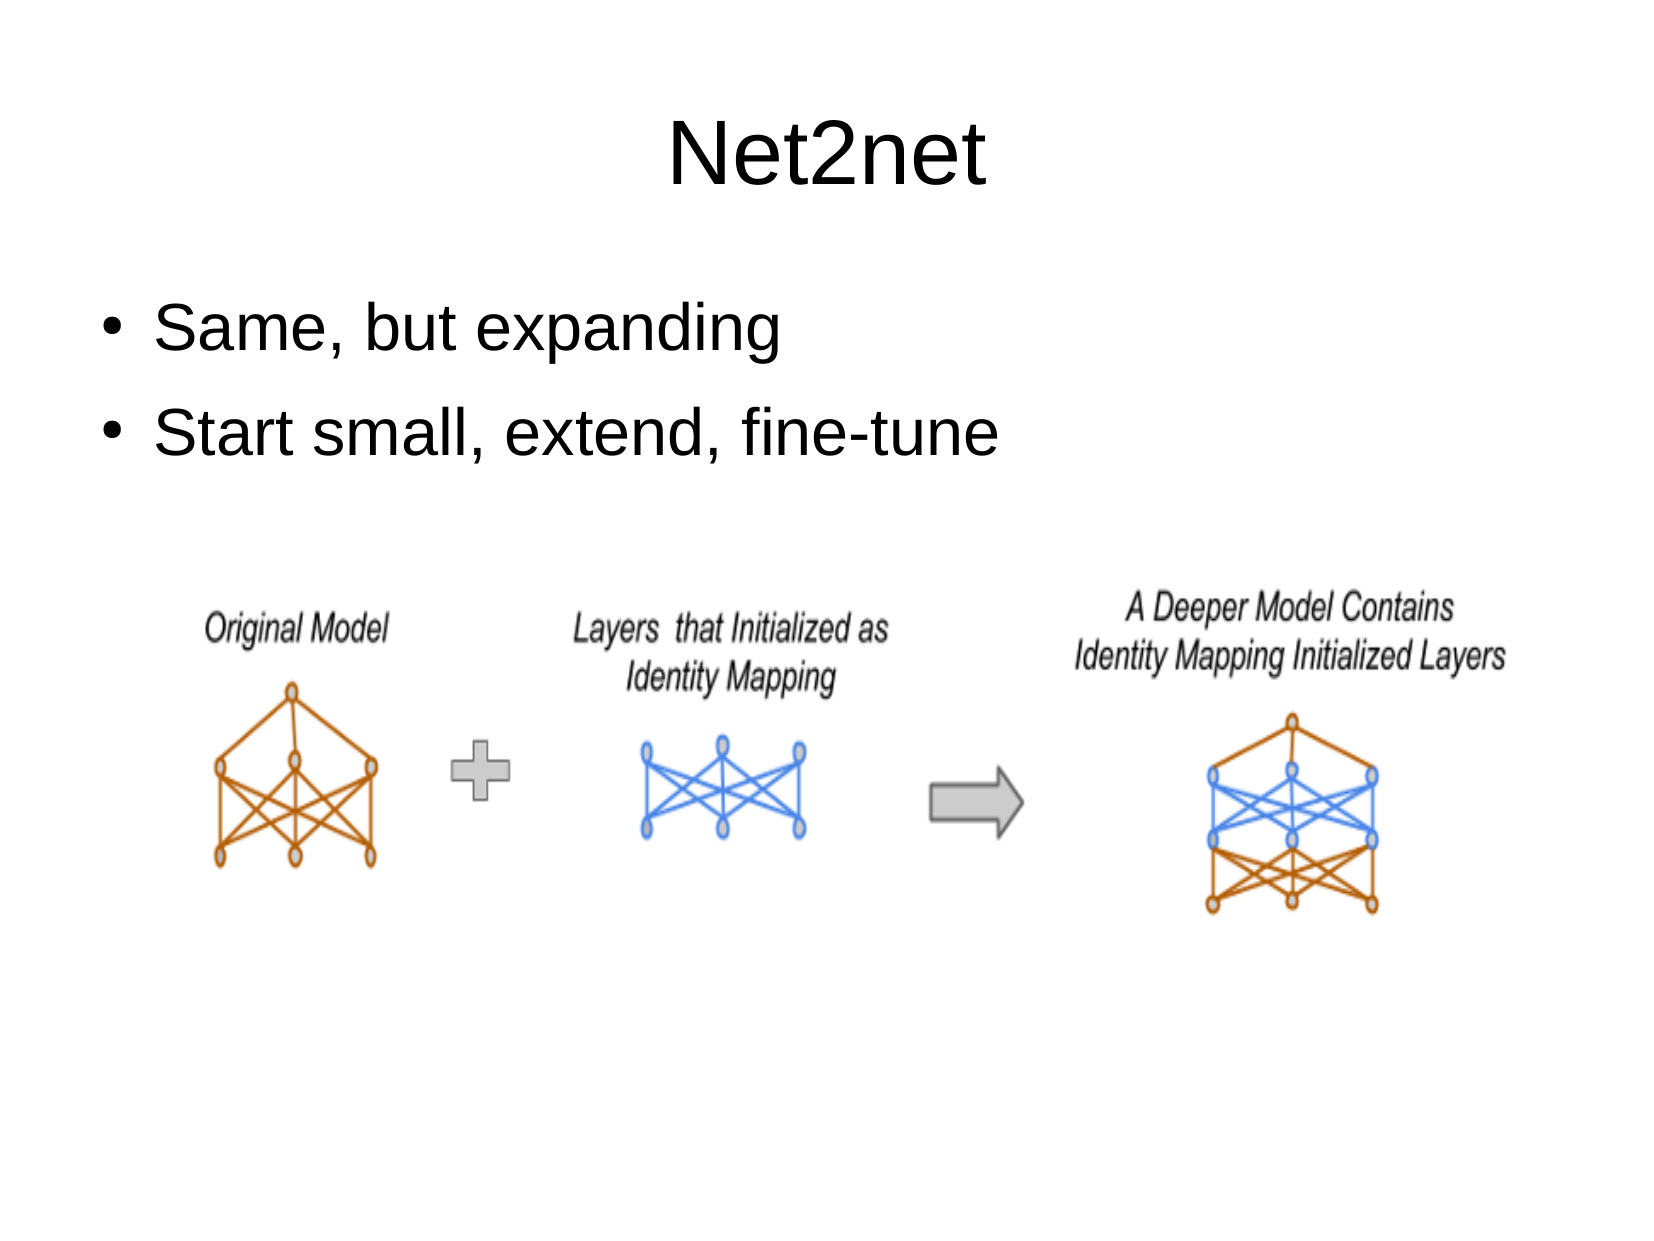

# Net2net
Same, but expanding
Start small, extend, fine-tune